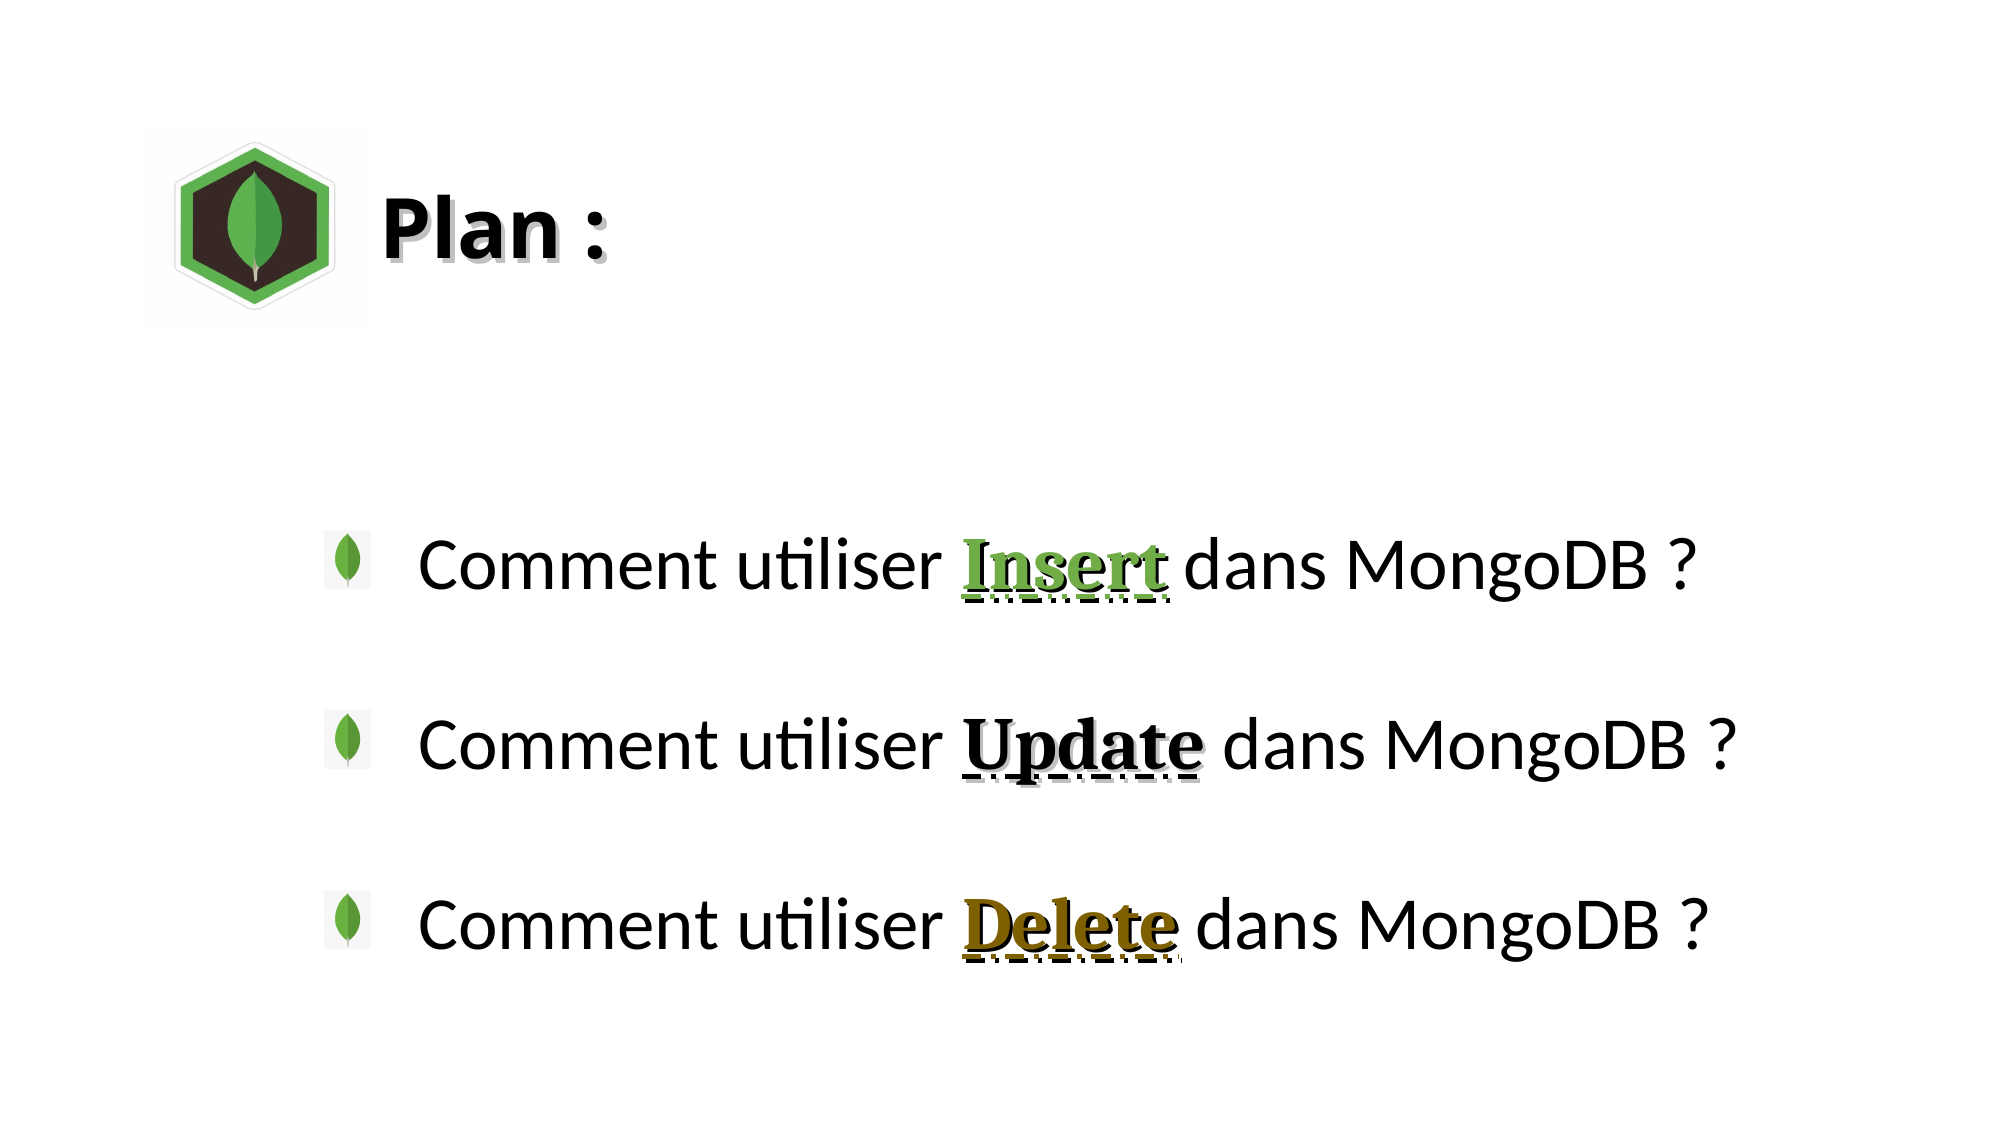

Plan :
Comment utiliser Insert dans MongoDB ?
Comment utiliser Update dans MongoDB ?
Comment utiliser Delete dans MongoDB ?